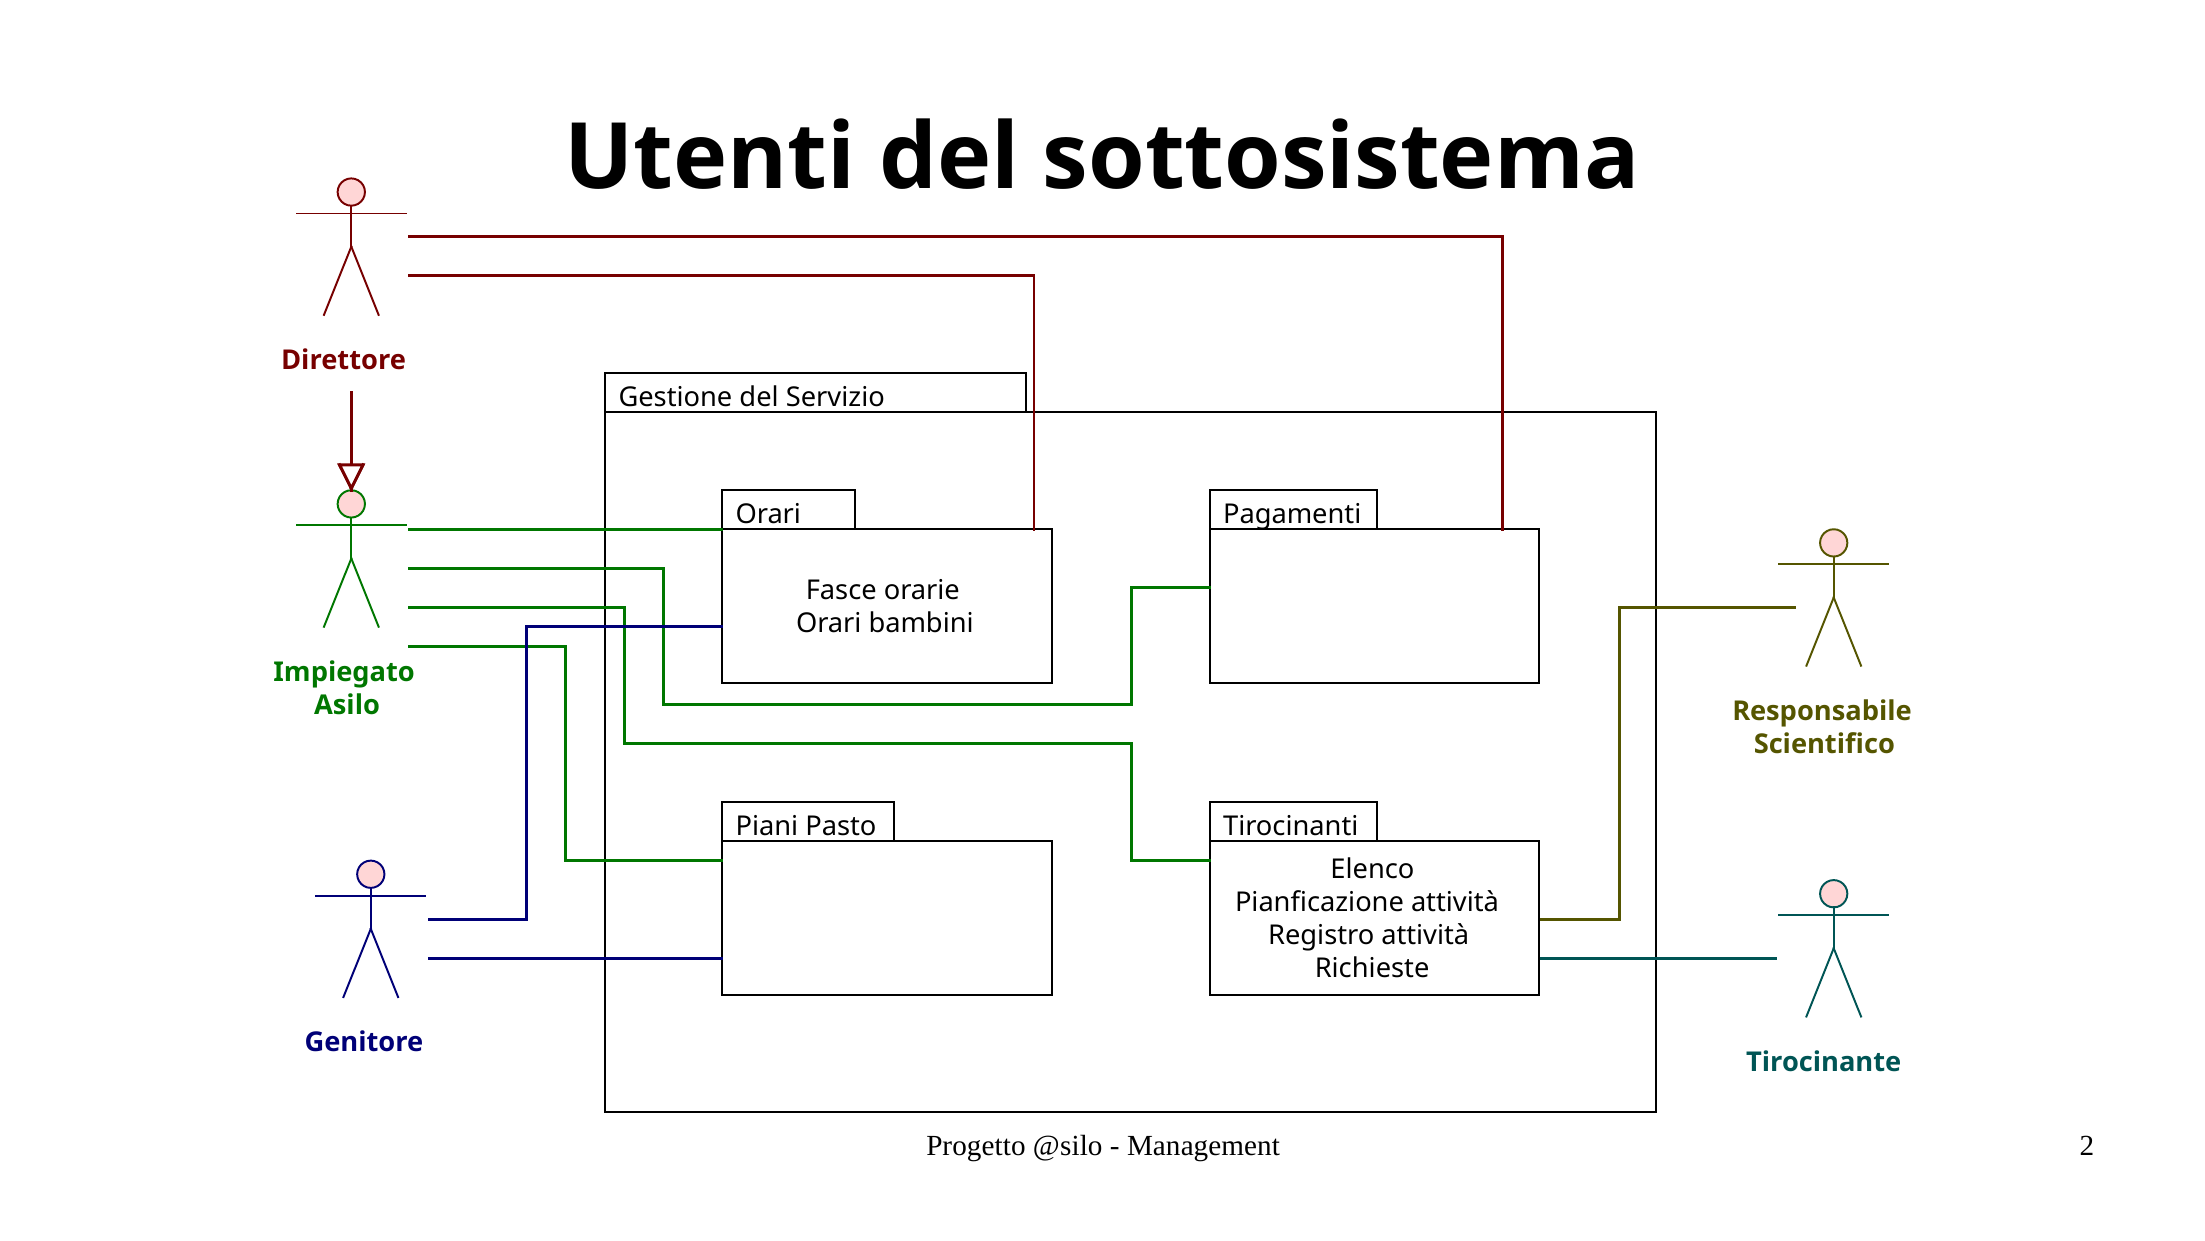

# Utenti del sottosistema
Progetto @silo - Management
2